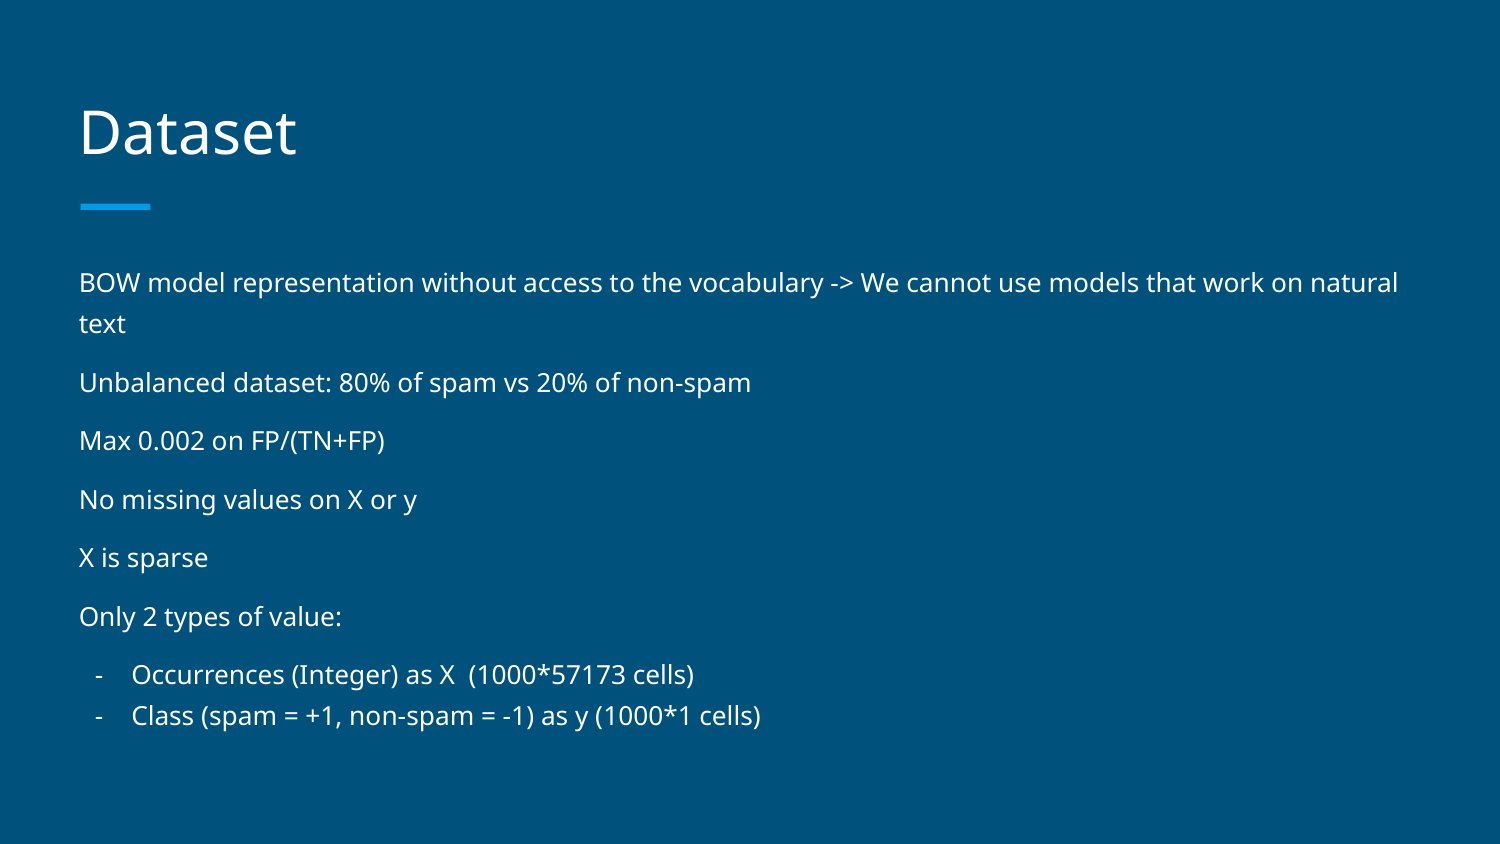

# Dataset
BOW model representation without access to the vocabulary -> We cannot use models that work on natural text
Unbalanced dataset: 80% of spam vs 20% of non-spam
Max 0.002 on FP/(TN+FP)
No missing values on X or y
X is sparse
Only 2 types of value:
Occurrences (Integer) as X (1000*57173 cells)
Class (spam = +1, non-spam = -1) as y (1000*1 cells)